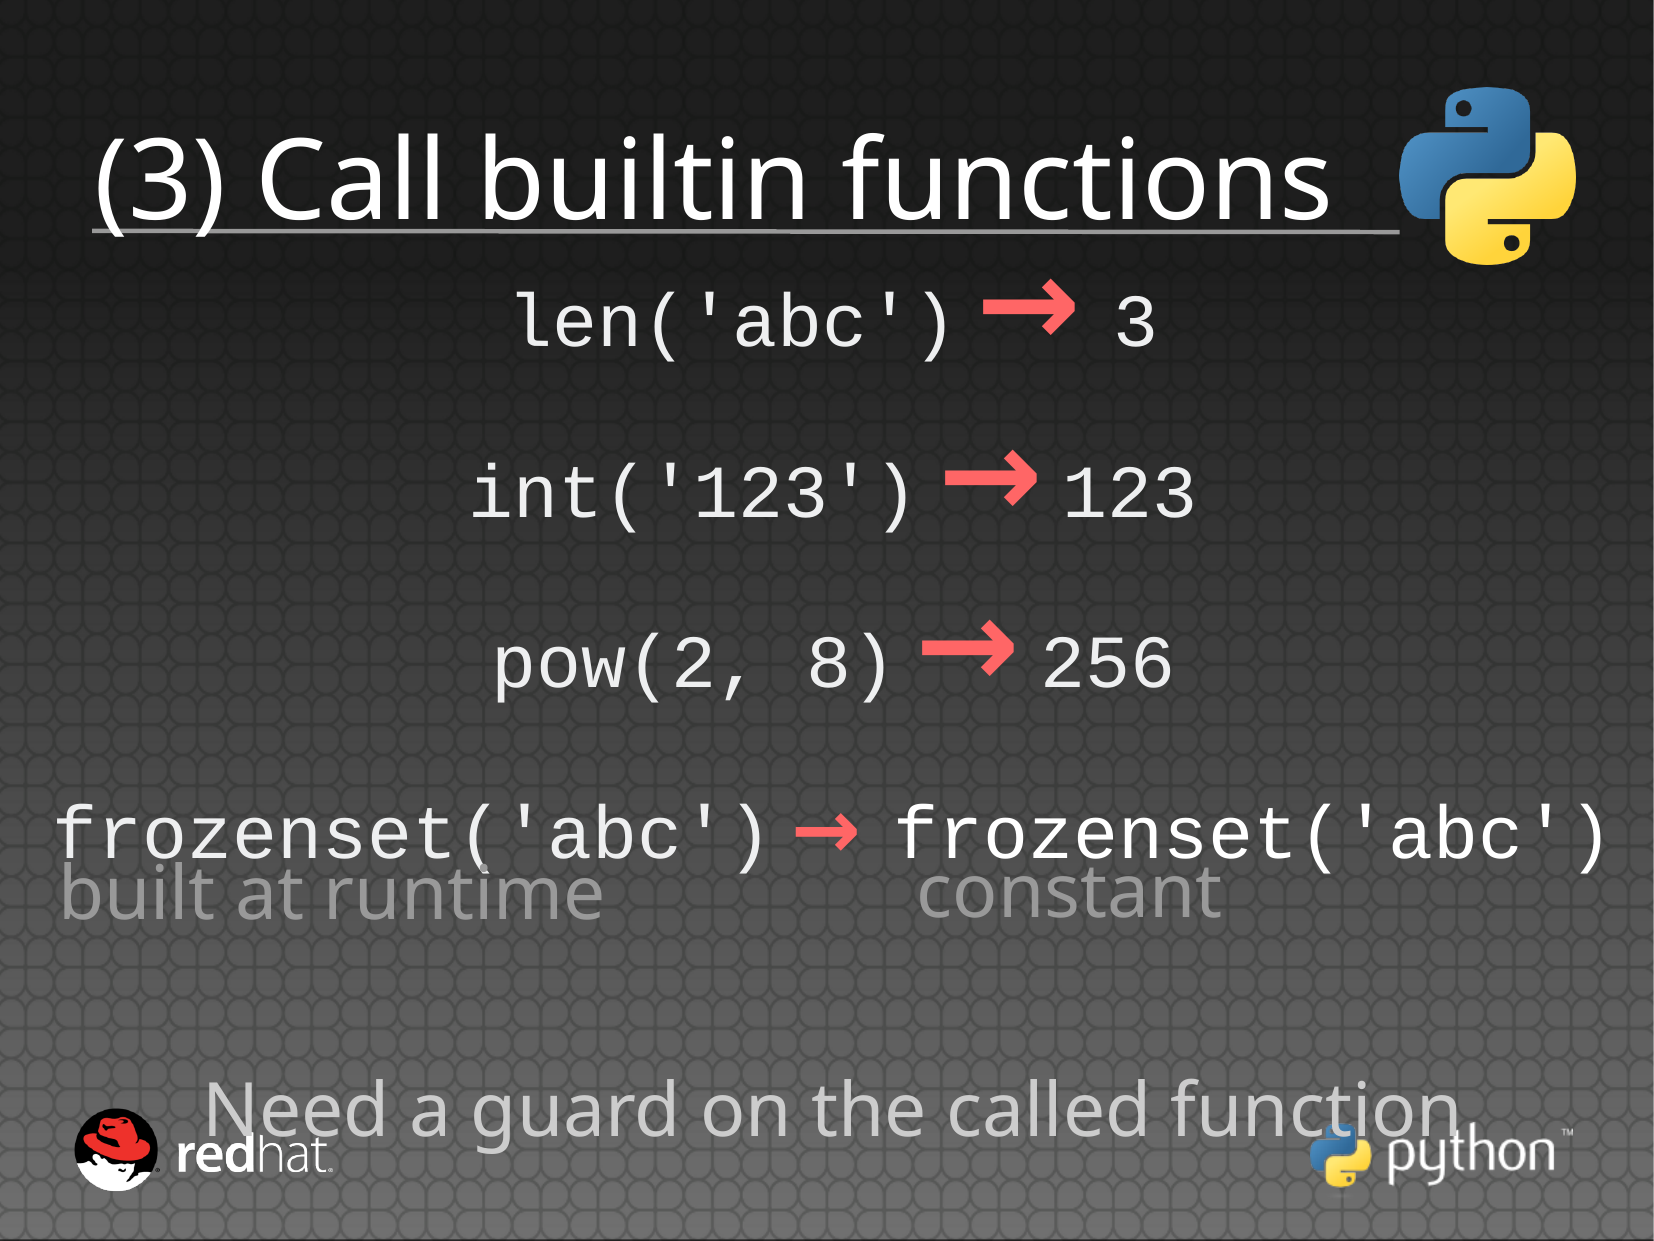

(3) Call builtin functions
# len('abc') → 3 int('123') → 123 pow(2, 8) → 256 frozenset('abc') → frozenset('abc')
Need a guard on the called function
constant
built at runtime